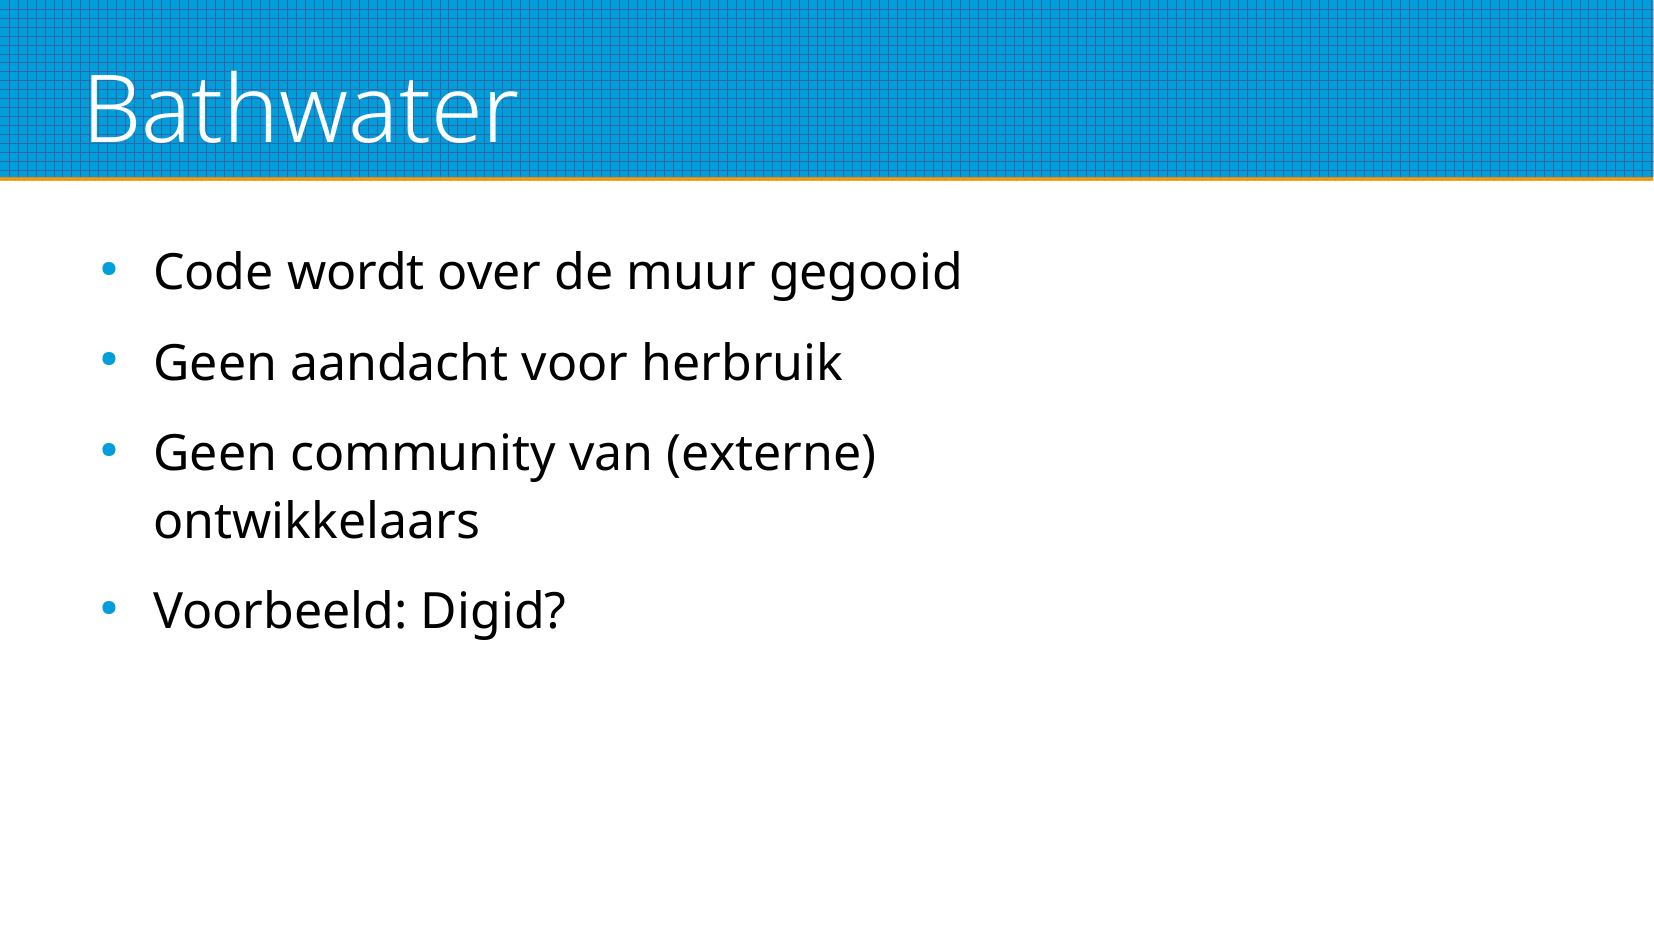

# Bathwater
Code wordt over de muur gegooid
Geen aandacht voor herbruik
Geen community van (externe) ontwikkelaars
Voorbeeld: Digid?